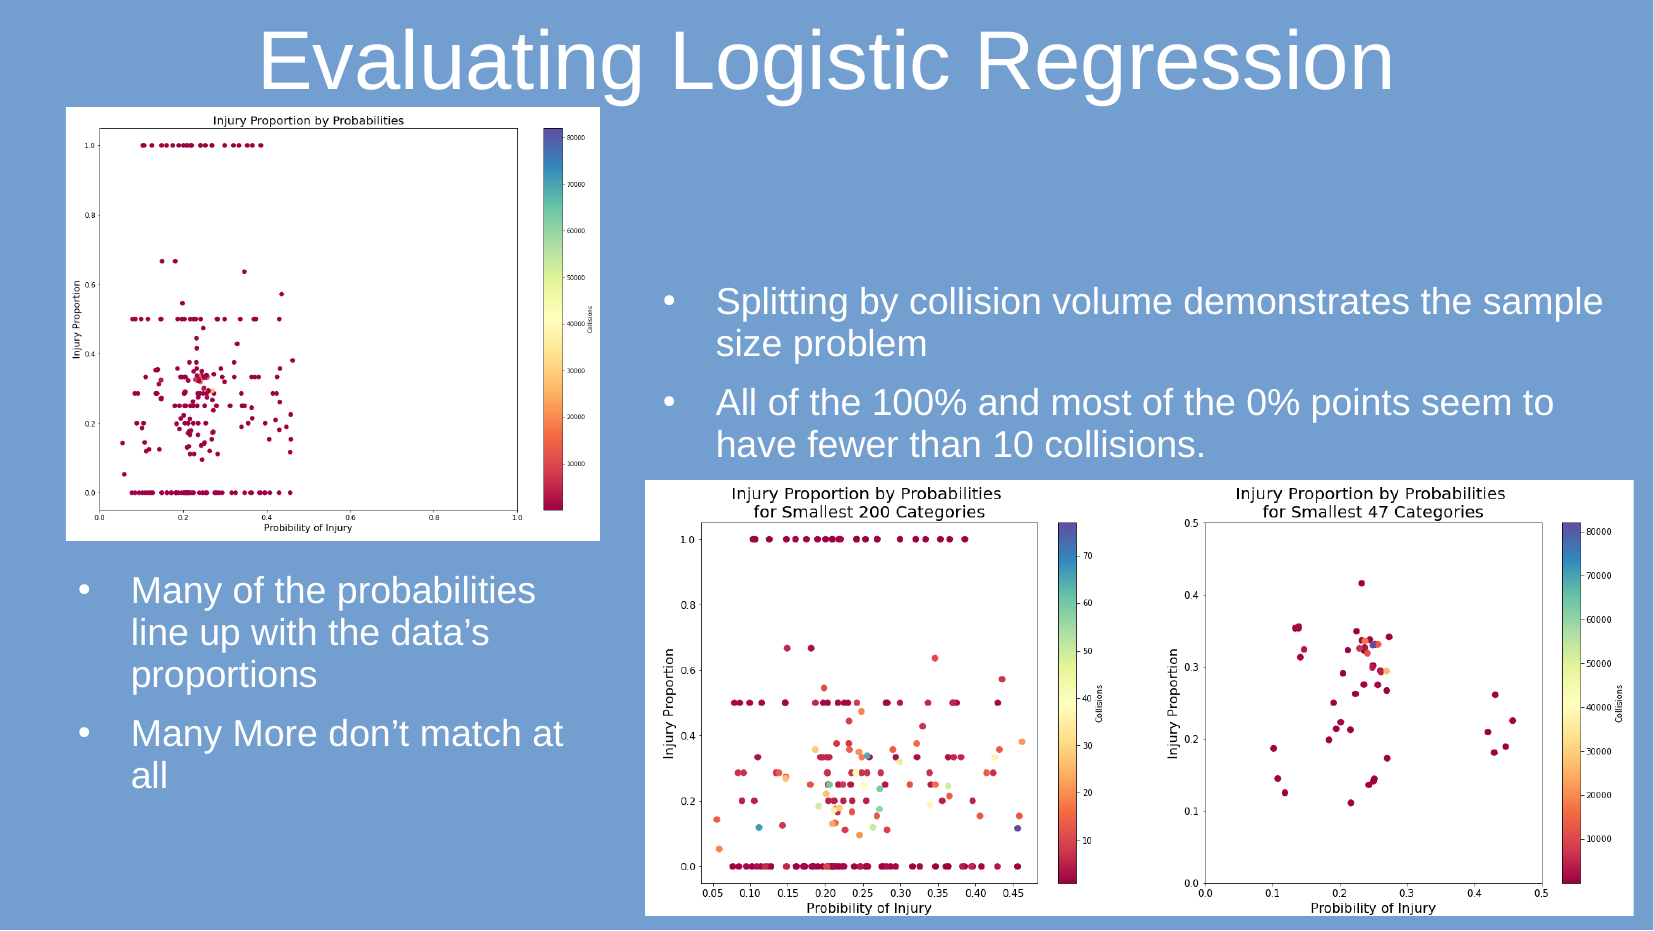

# Evaluating Logistic Regression
Splitting by collision volume demonstrates the sample size problem
All of the 100% and most of the 0% points seem to have fewer than 10 collisions.
Many of the probabilities line up with the data’s proportions
Many More don’t match at all